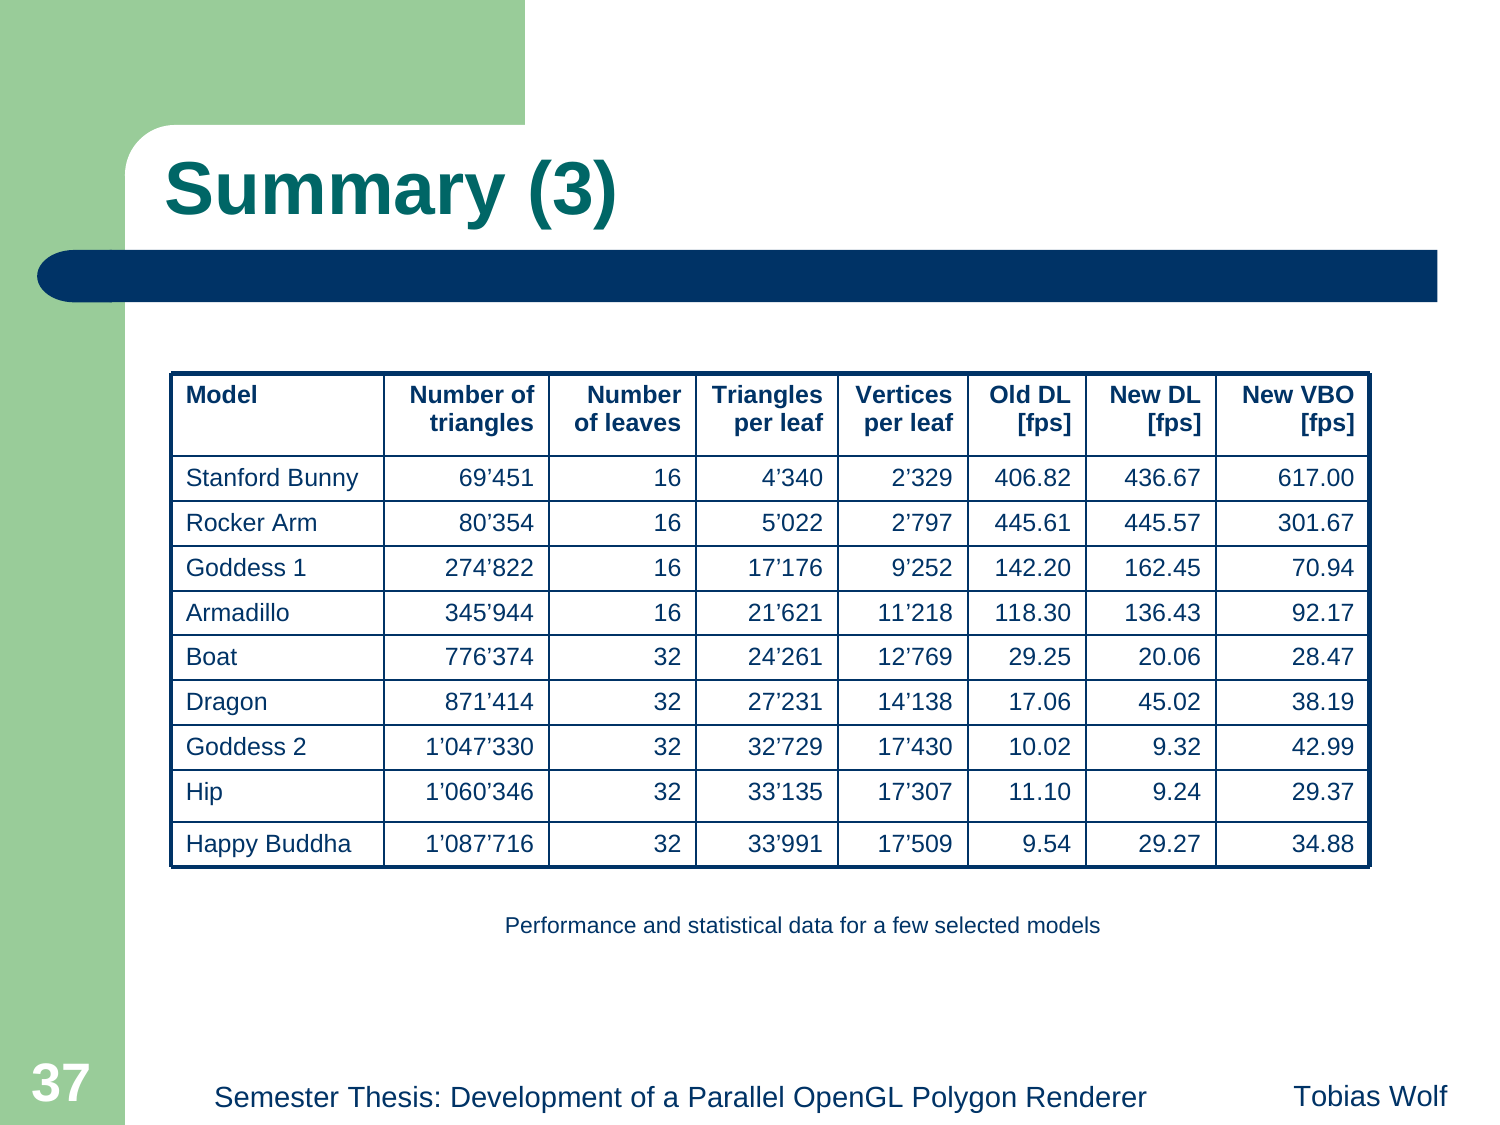

# Summary (3)
Model
Number of triangles
Number of leaves
Triangles per leaf
Vertices
per leaf
Old DL
[fps]
New DL
[fps]
New VBO
[fps]
Stanford Bunny
69’451
16
4’340
2’329
406.82
436.67
617.00
Rocker Arm
80’354
16
5’022
2’797
445.61
445.57
301.67
Goddess 1
274’822
16
17’176
9’252
142.20
162.45
70.94
Armadillo
345’944
16
21’621
11’218
118.30
136.43
92.17
Boat
776’374
32
24’261
12’769
29.25
20.06
28.47
Dragon
871’414
32
27’231
14’138
17.06
45.02
38.19
Goddess 2
1’047’330
32
32’729
17’430
10.02
9.32
42.99
Hip
1’060’346
32
33’135
17’307
11.10
9.24
29.37
Happy Buddha
1’087’716
32
33’991
17’509
9.54
29.27
34.88
Performance and statistical data for a few selected models
37
Tobias Wolf
Semester Thesis: Development of a Parallel OpenGL Polygon Renderer